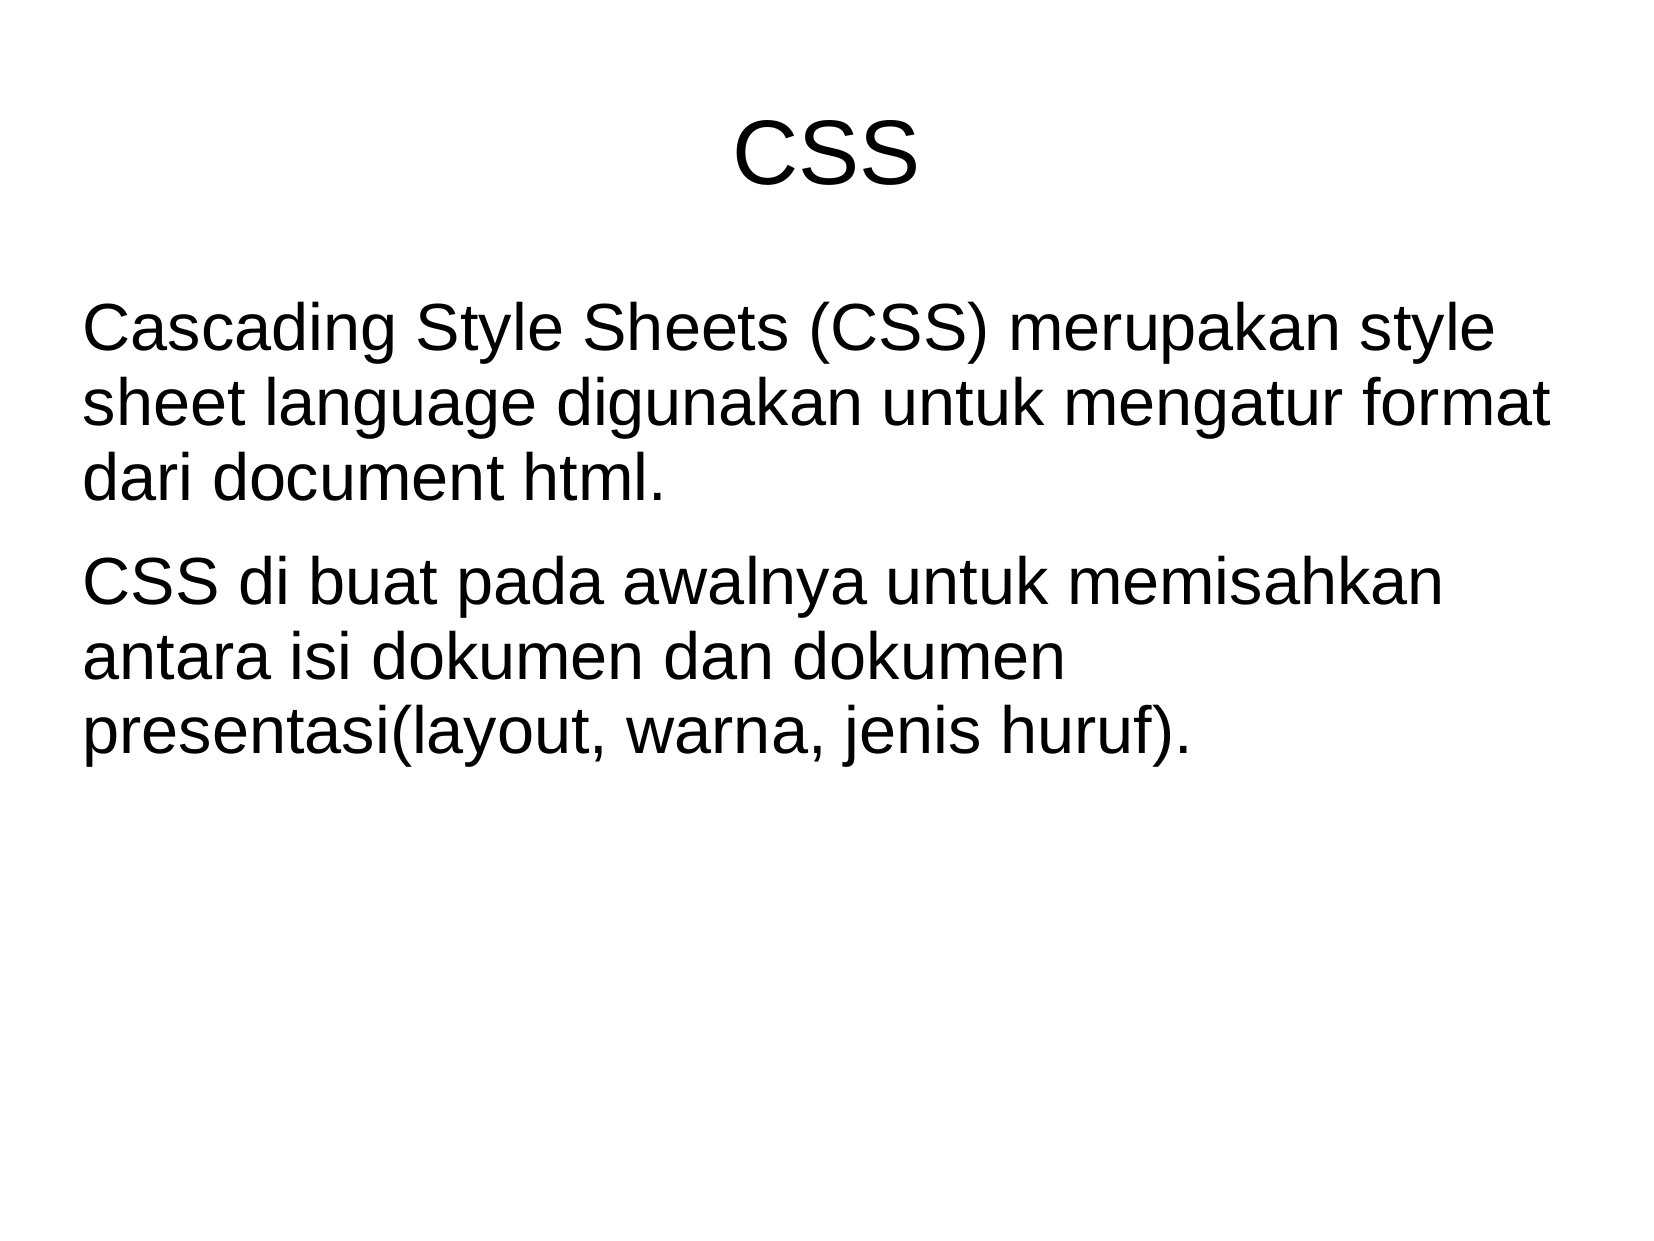

# CSS
Cascading Style Sheets (CSS) merupakan style sheet language digunakan untuk mengatur format dari document html.
CSS di buat pada awalnya untuk memisahkan antara isi dokumen dan dokumen presentasi(layout, warna, jenis huruf).